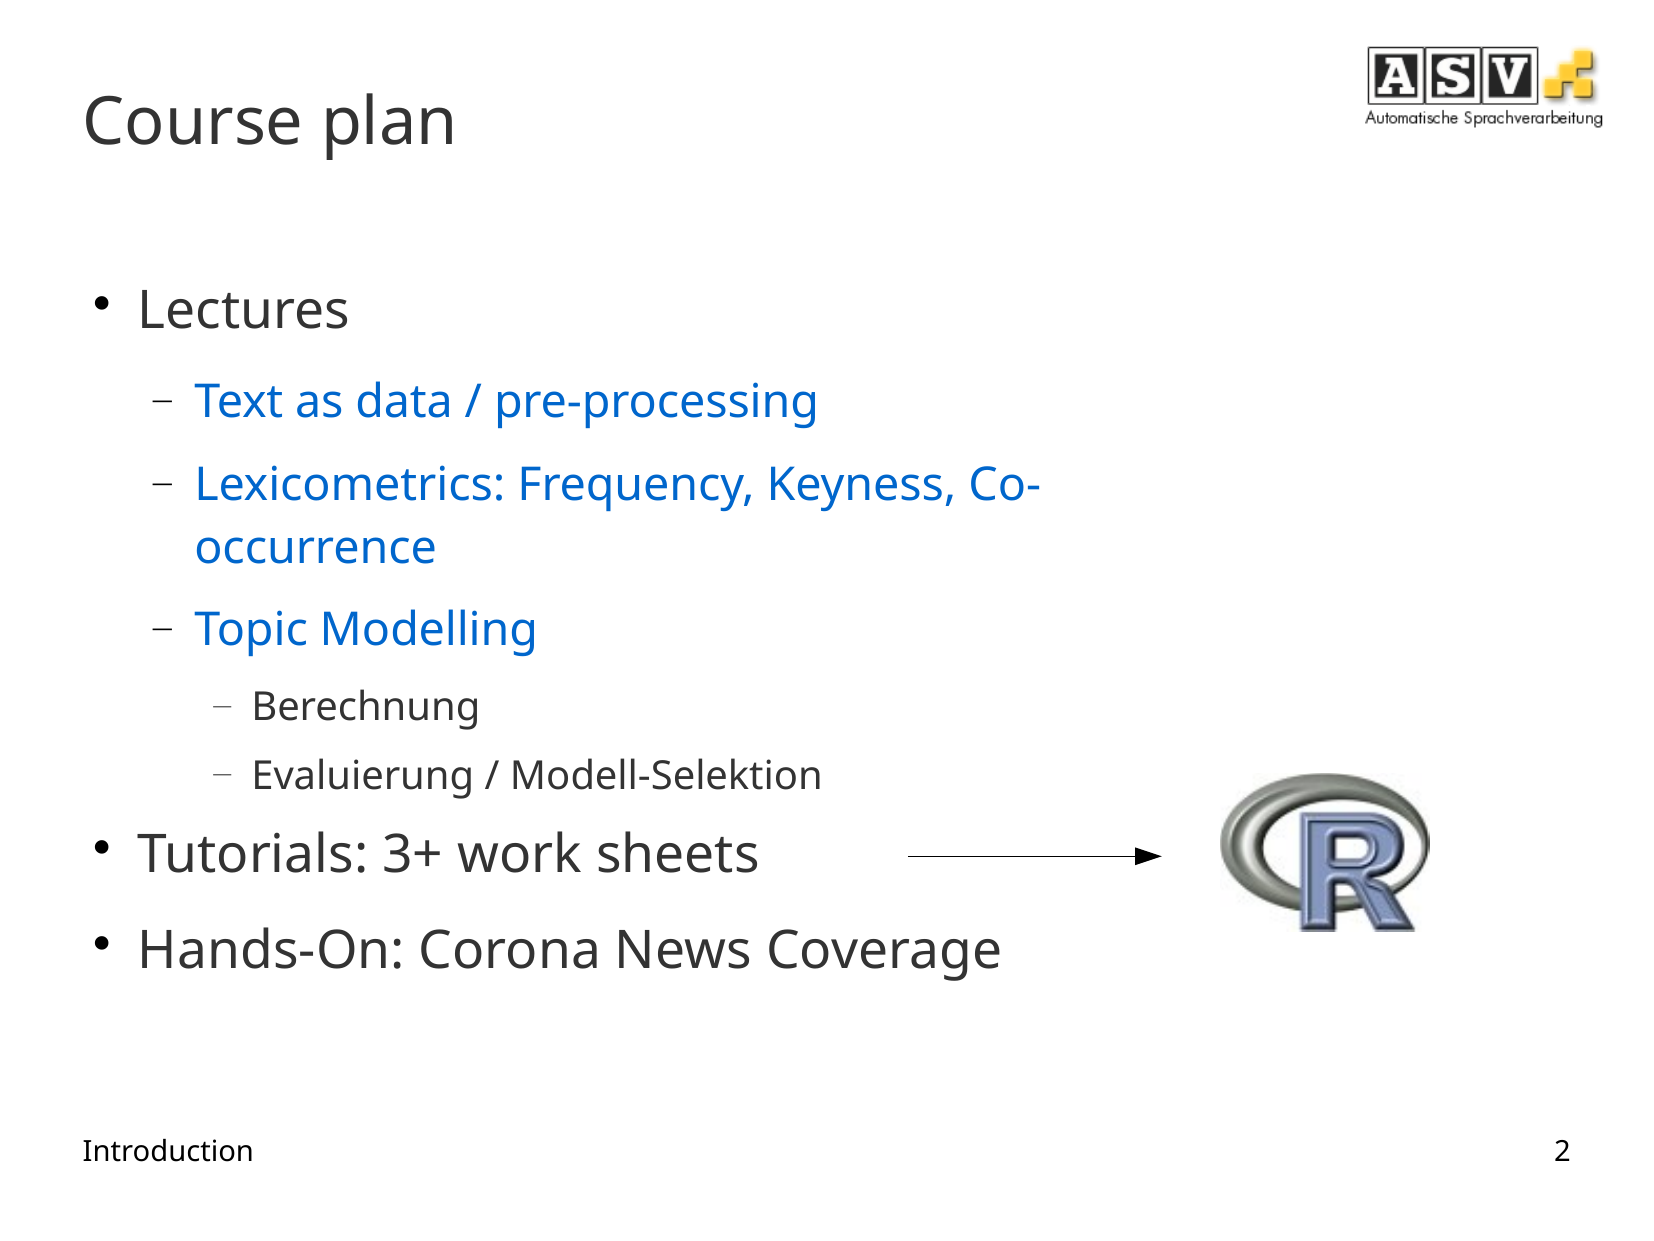

# Course plan
Lectures
Text as data / pre-processing
Lexicometrics: Frequency, Keyness, Co-occurrence
Topic Modelling
Berechnung
Evaluierung / Modell-Selektion
Tutorials: 3+ work sheets
Hands-On: Corona News Coverage
Introduction
2